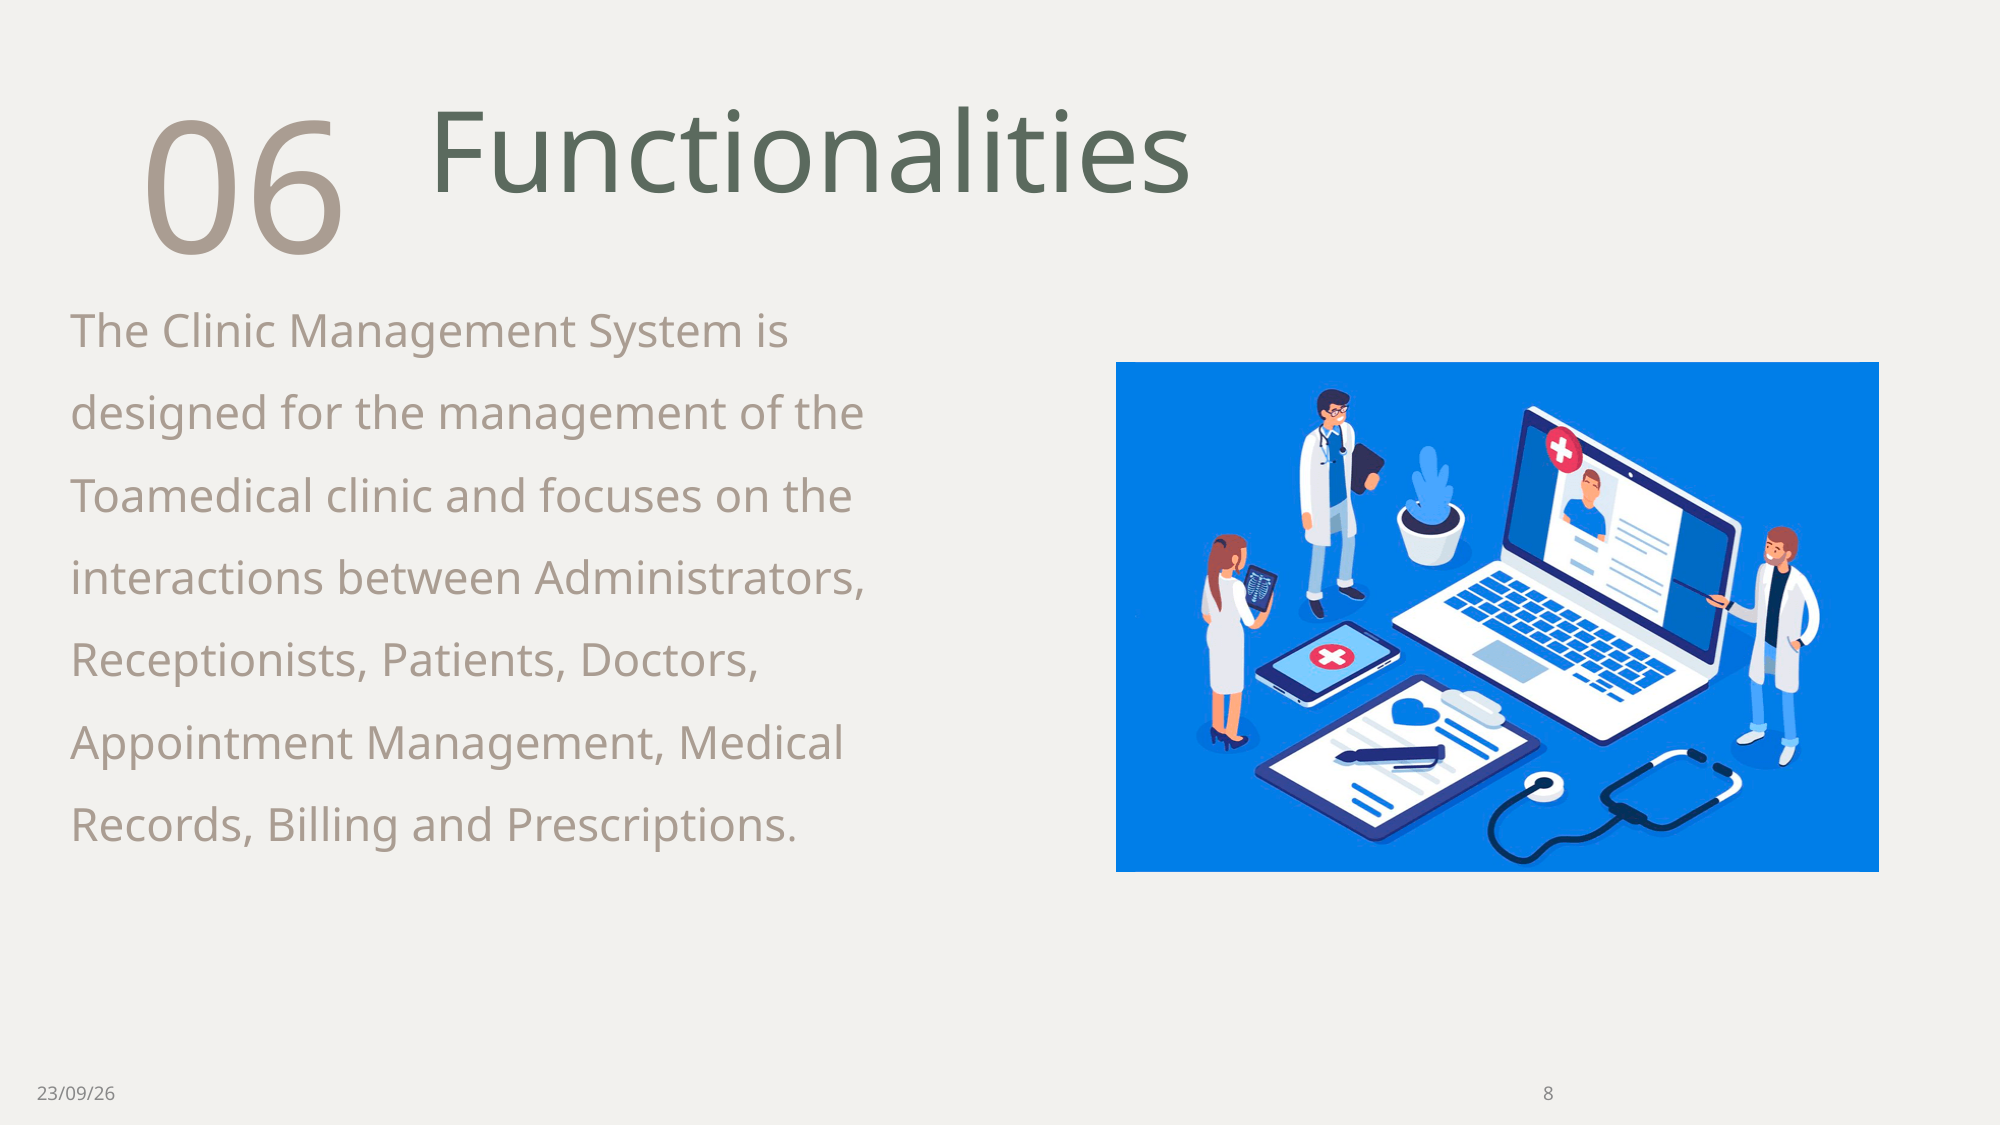

06
Functionalities
# The Clinic Management System is designed for the management of the Toamedical clinic and focuses on the interactions between Administrators, Receptionists, Patients, Doctors, Appointment Management, Medical Records, Billing and Prescriptions.